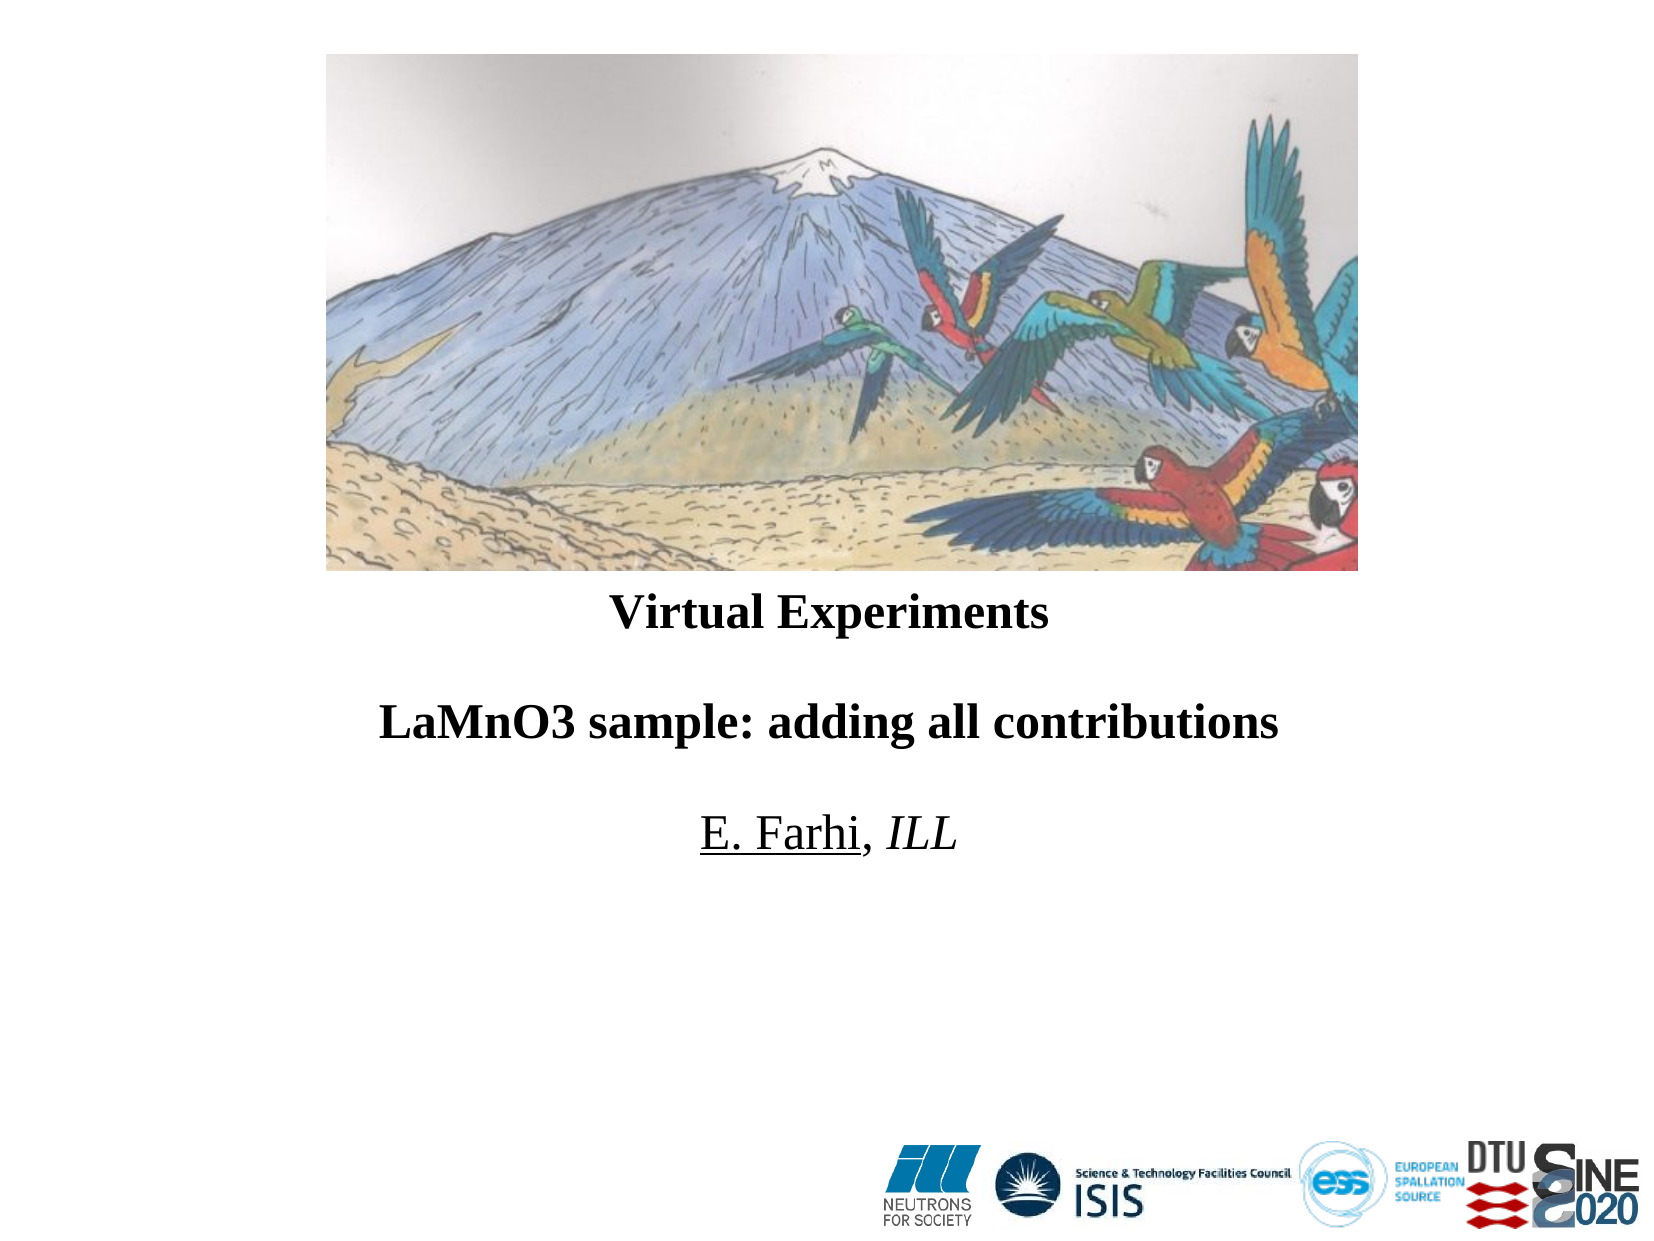

Virtual Experiments
LaMnO3 sample: adding all contributions
E. Farhi, ILL